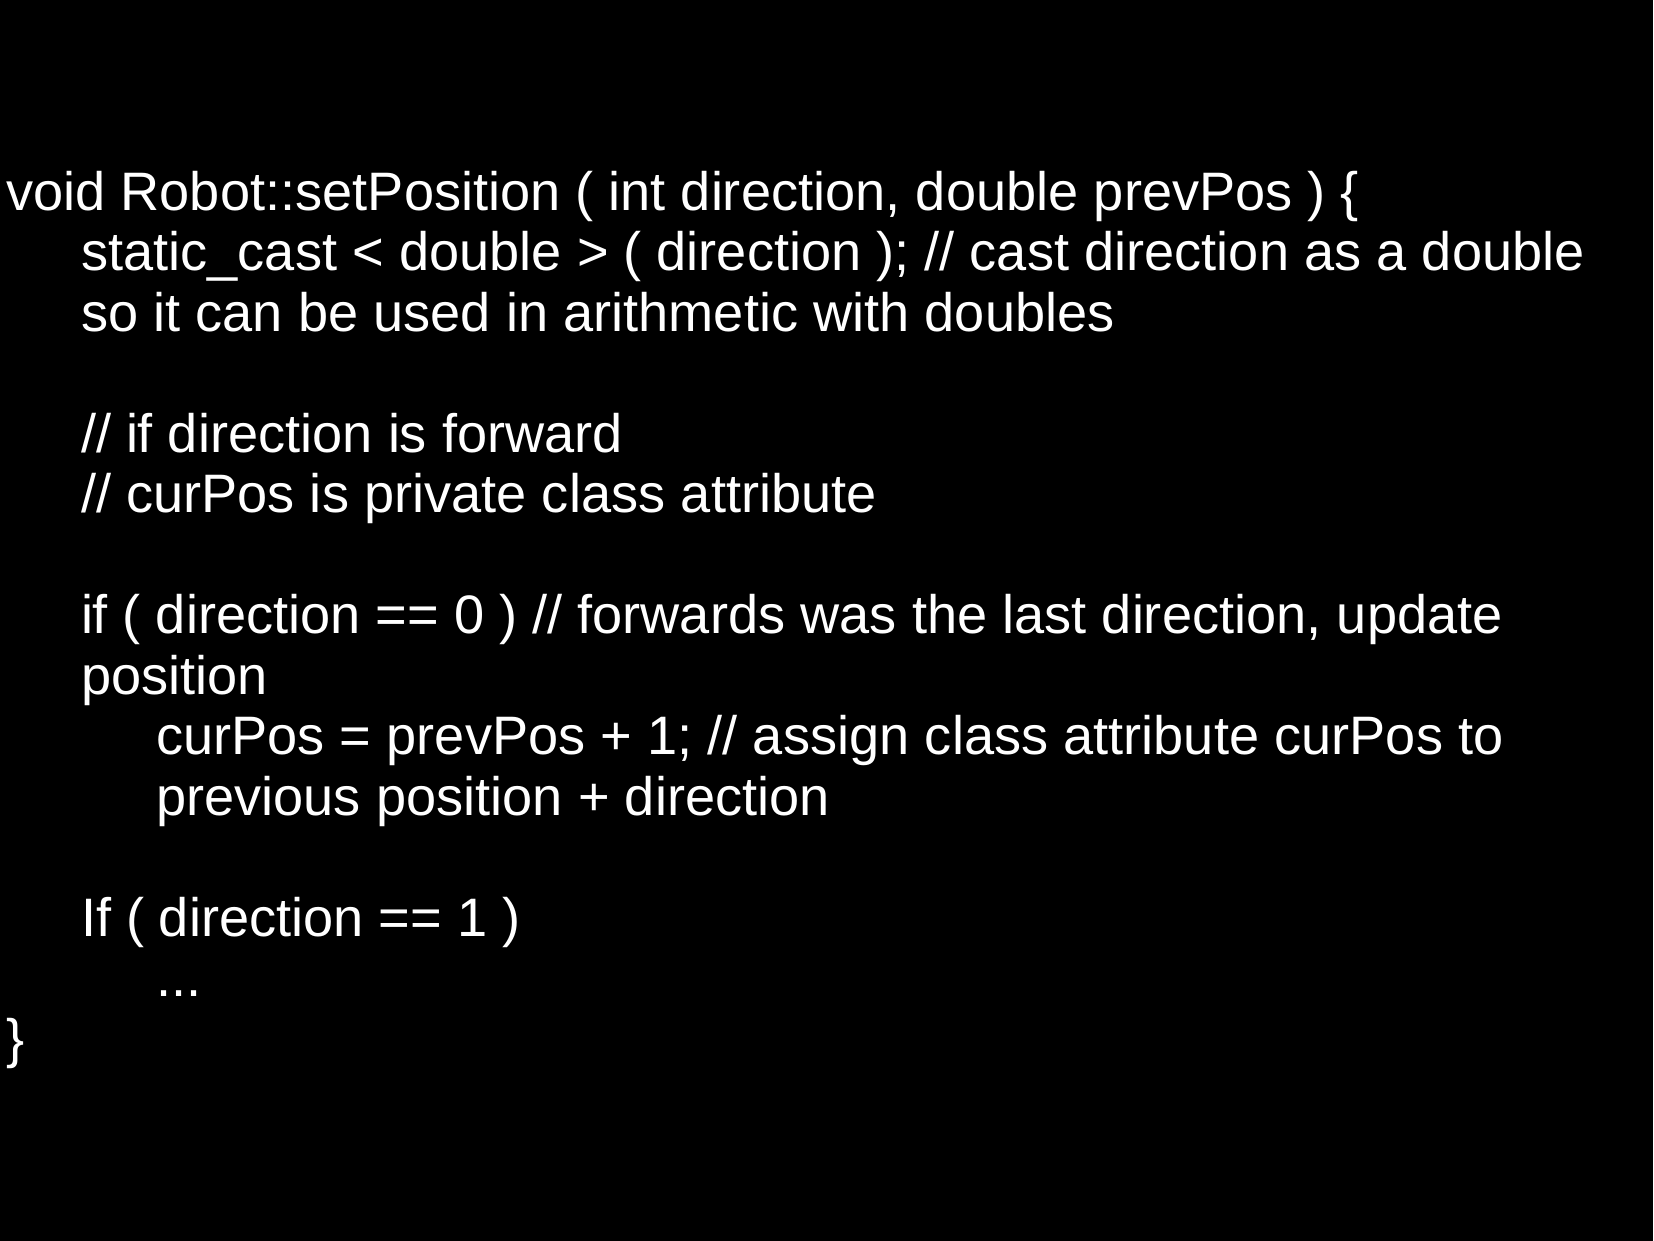

# void Robot::setPosition ( int direction, double prevPos ) {
	static_cast < double > ( direction ); // cast direction as a double 	so it can be used in arithmetic with doubles
	// if direction is forward
	// curPos is private class attribute
	if ( direction == 0 ) // forwards was the last direction, update 		position
		curPos = prevPos + 1; // assign class attribute curPos to 			previous position + direction
	If ( direction == 1 )
		...
}